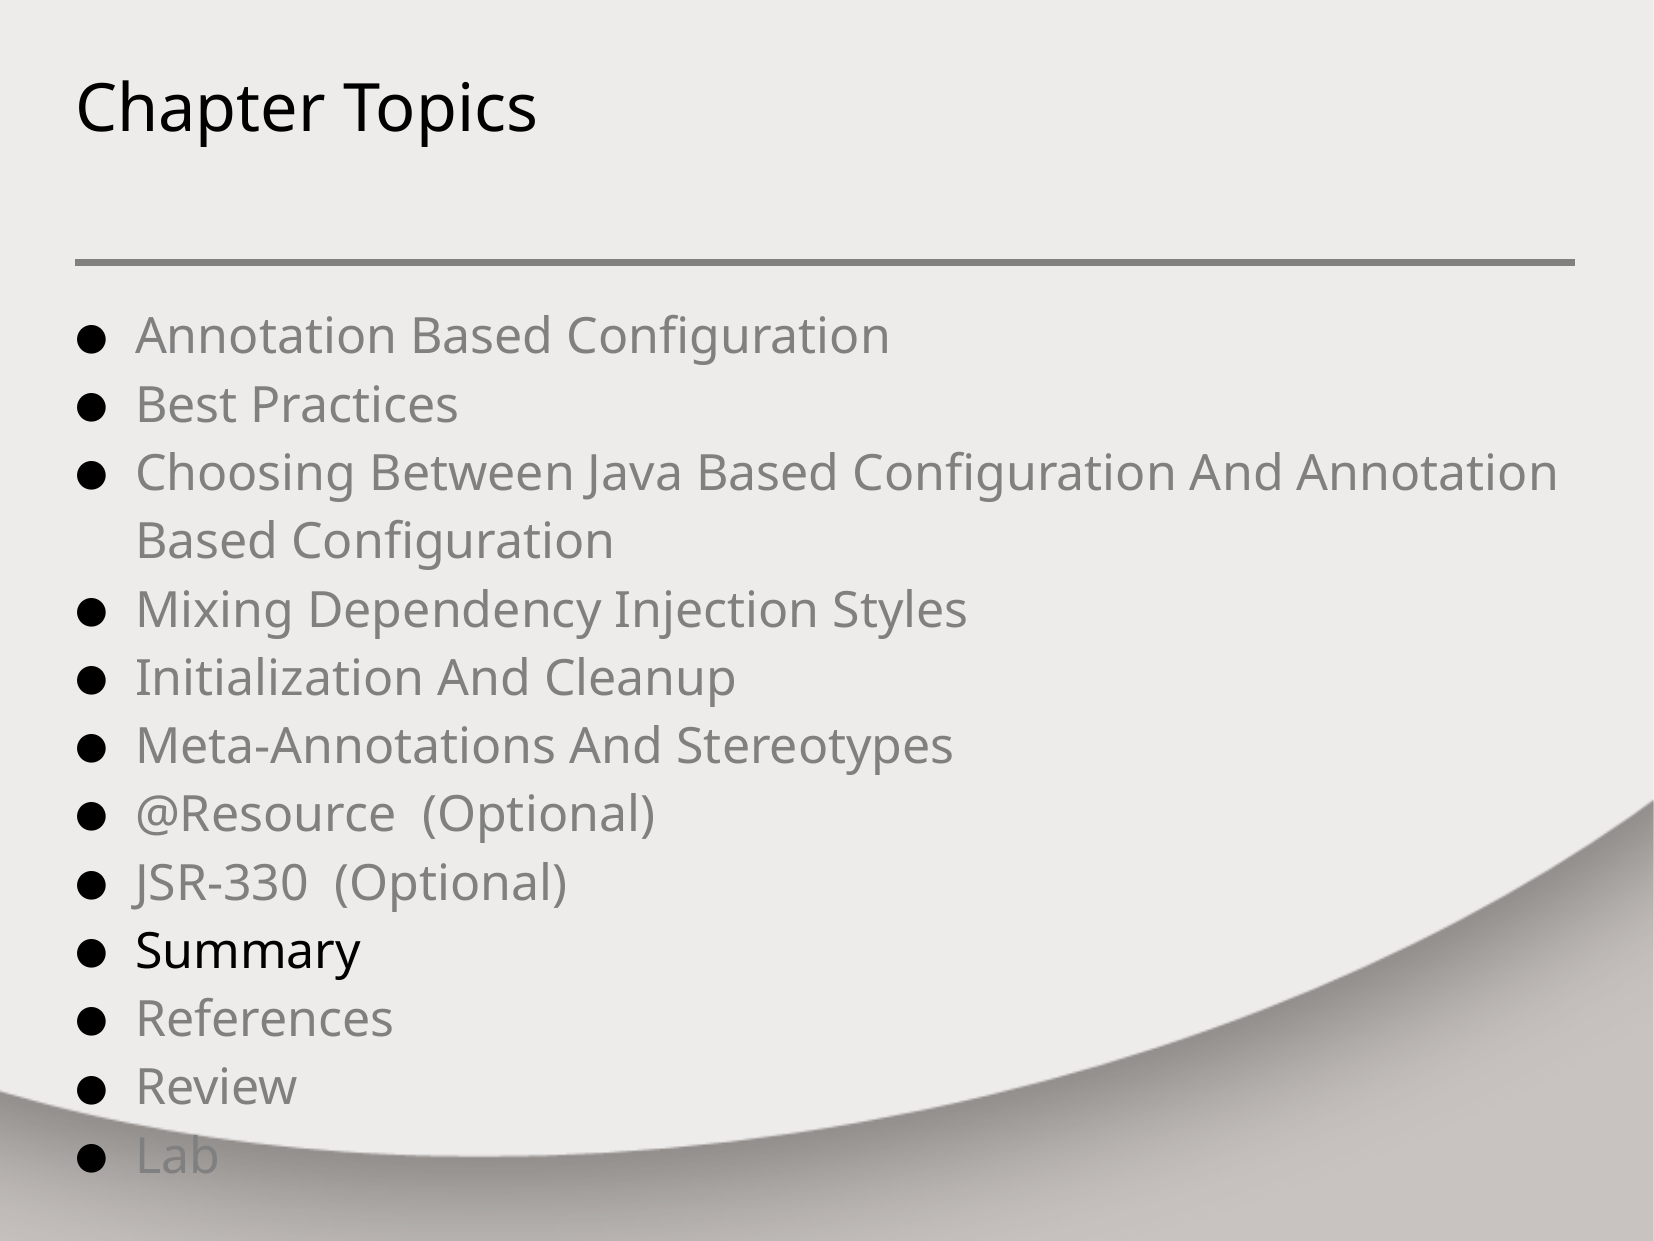

# Chapter Topics
Annotation Based Configuration
Best Practices
Choosing Between Java Based Configuration And Annotation Based Configuration
Mixing Dependency Injection Styles
Initialization And Cleanup
Meta-Annotations And Stereotypes
@Resource (Optional)
JSR-330 (Optional)
Summary
References
Review
Lab